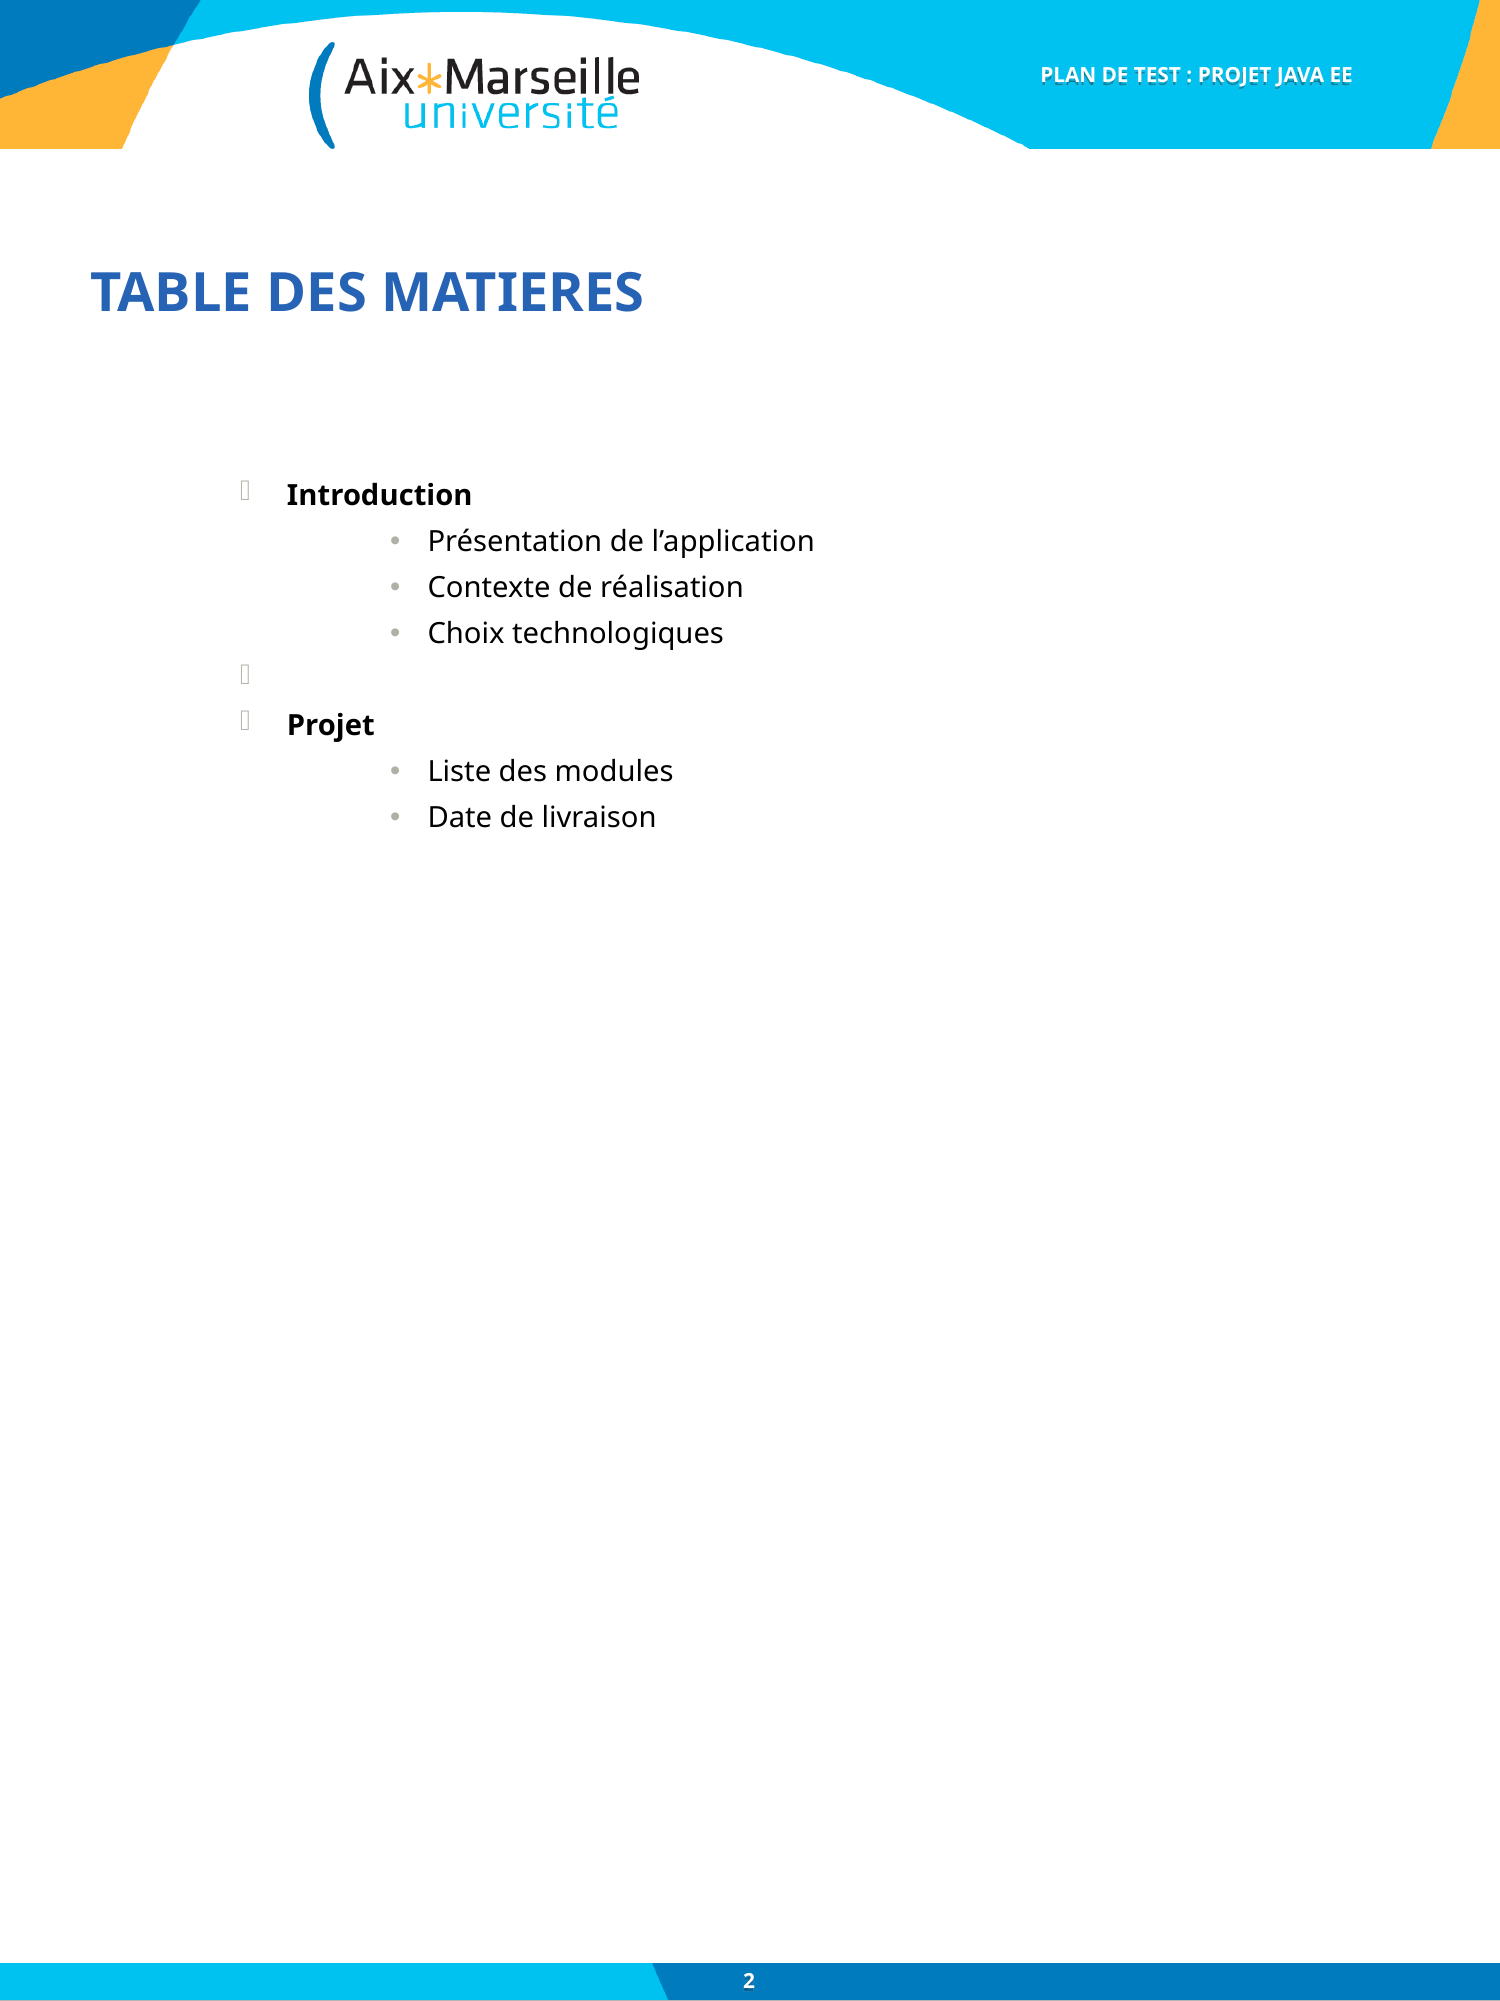

PLAN DE TEST : PROJET JAVA EE
# TABLE DES MATIERES
Introduction
Présentation de l’application
Contexte de réalisation
Choix technologiques
Projet
Liste des modules
Date de livraison